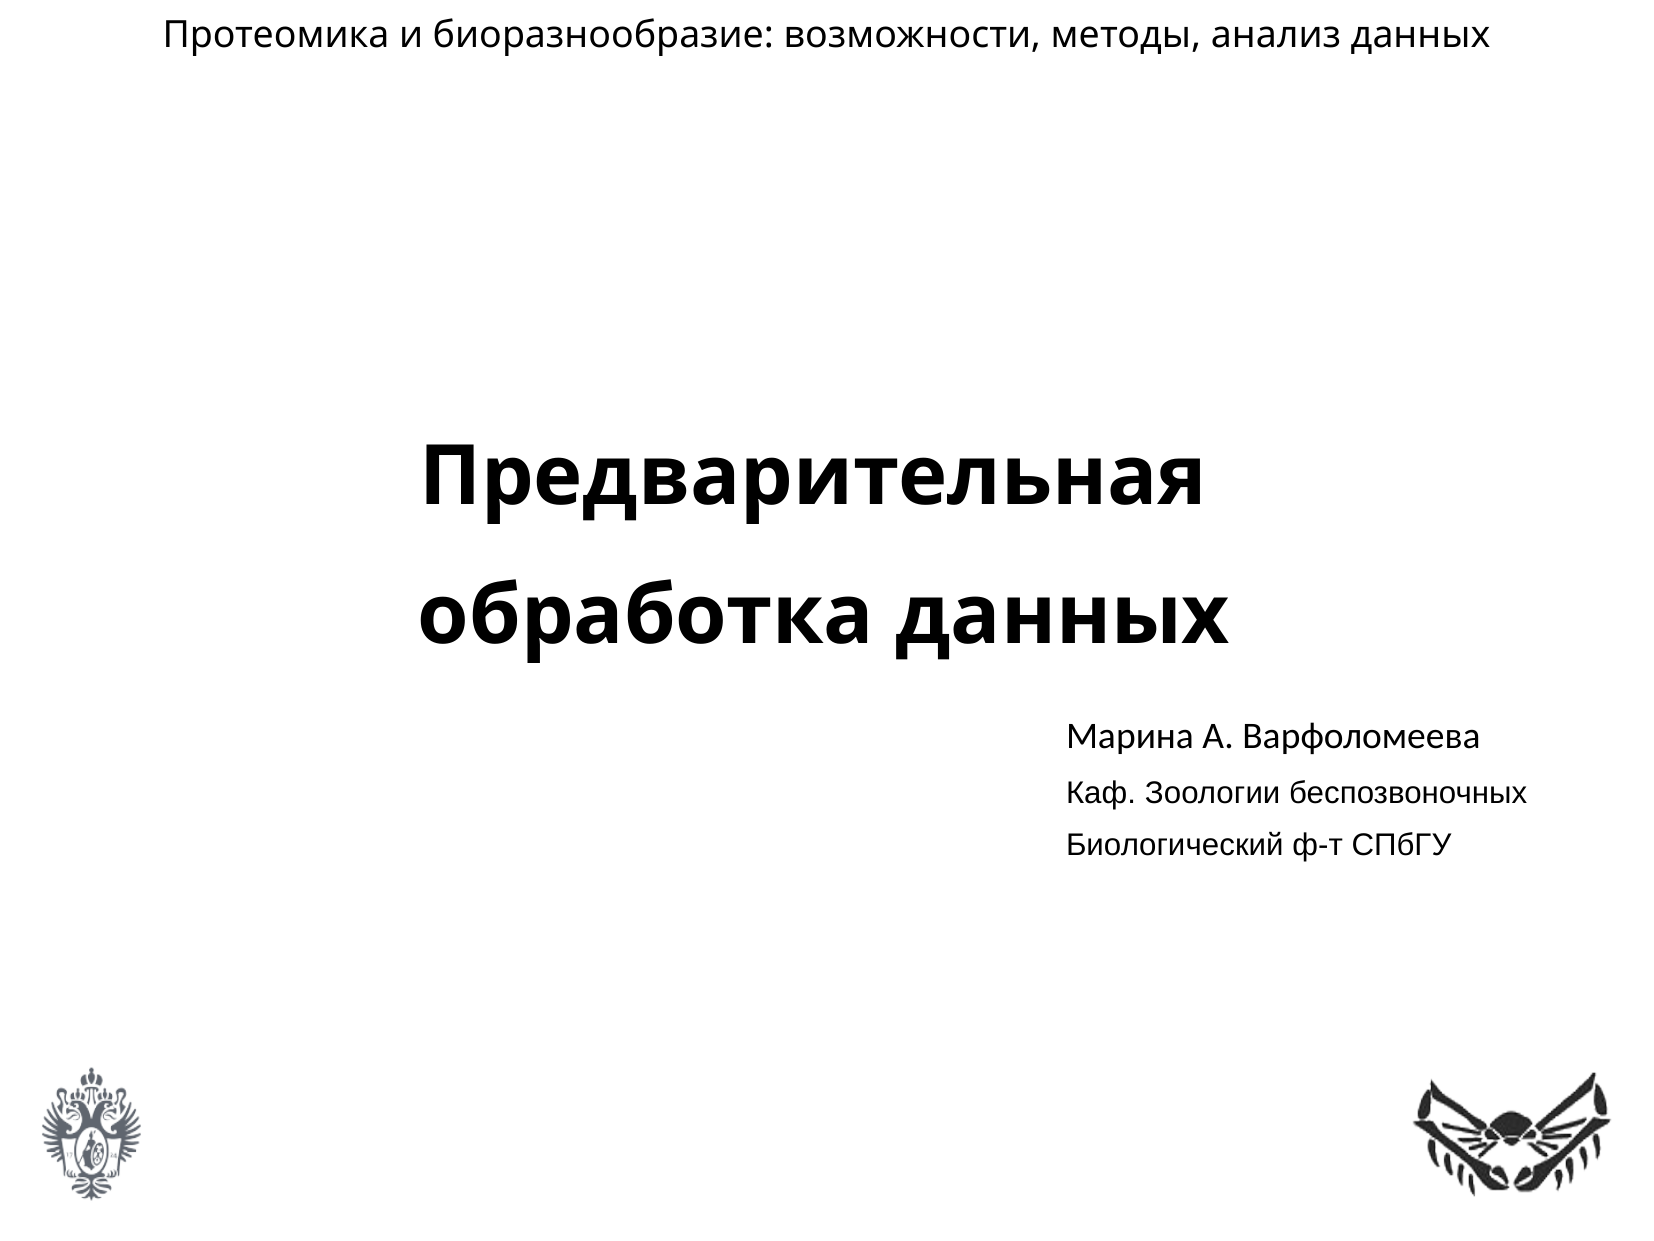

Протеомика и биоразнообразие: возможности, методы, анализ данных
Предварительная
обработка данных
Марина А. Варфоломеева
Каф. Зоологии беспозвоночных
Биологический ф-т СПбГУ